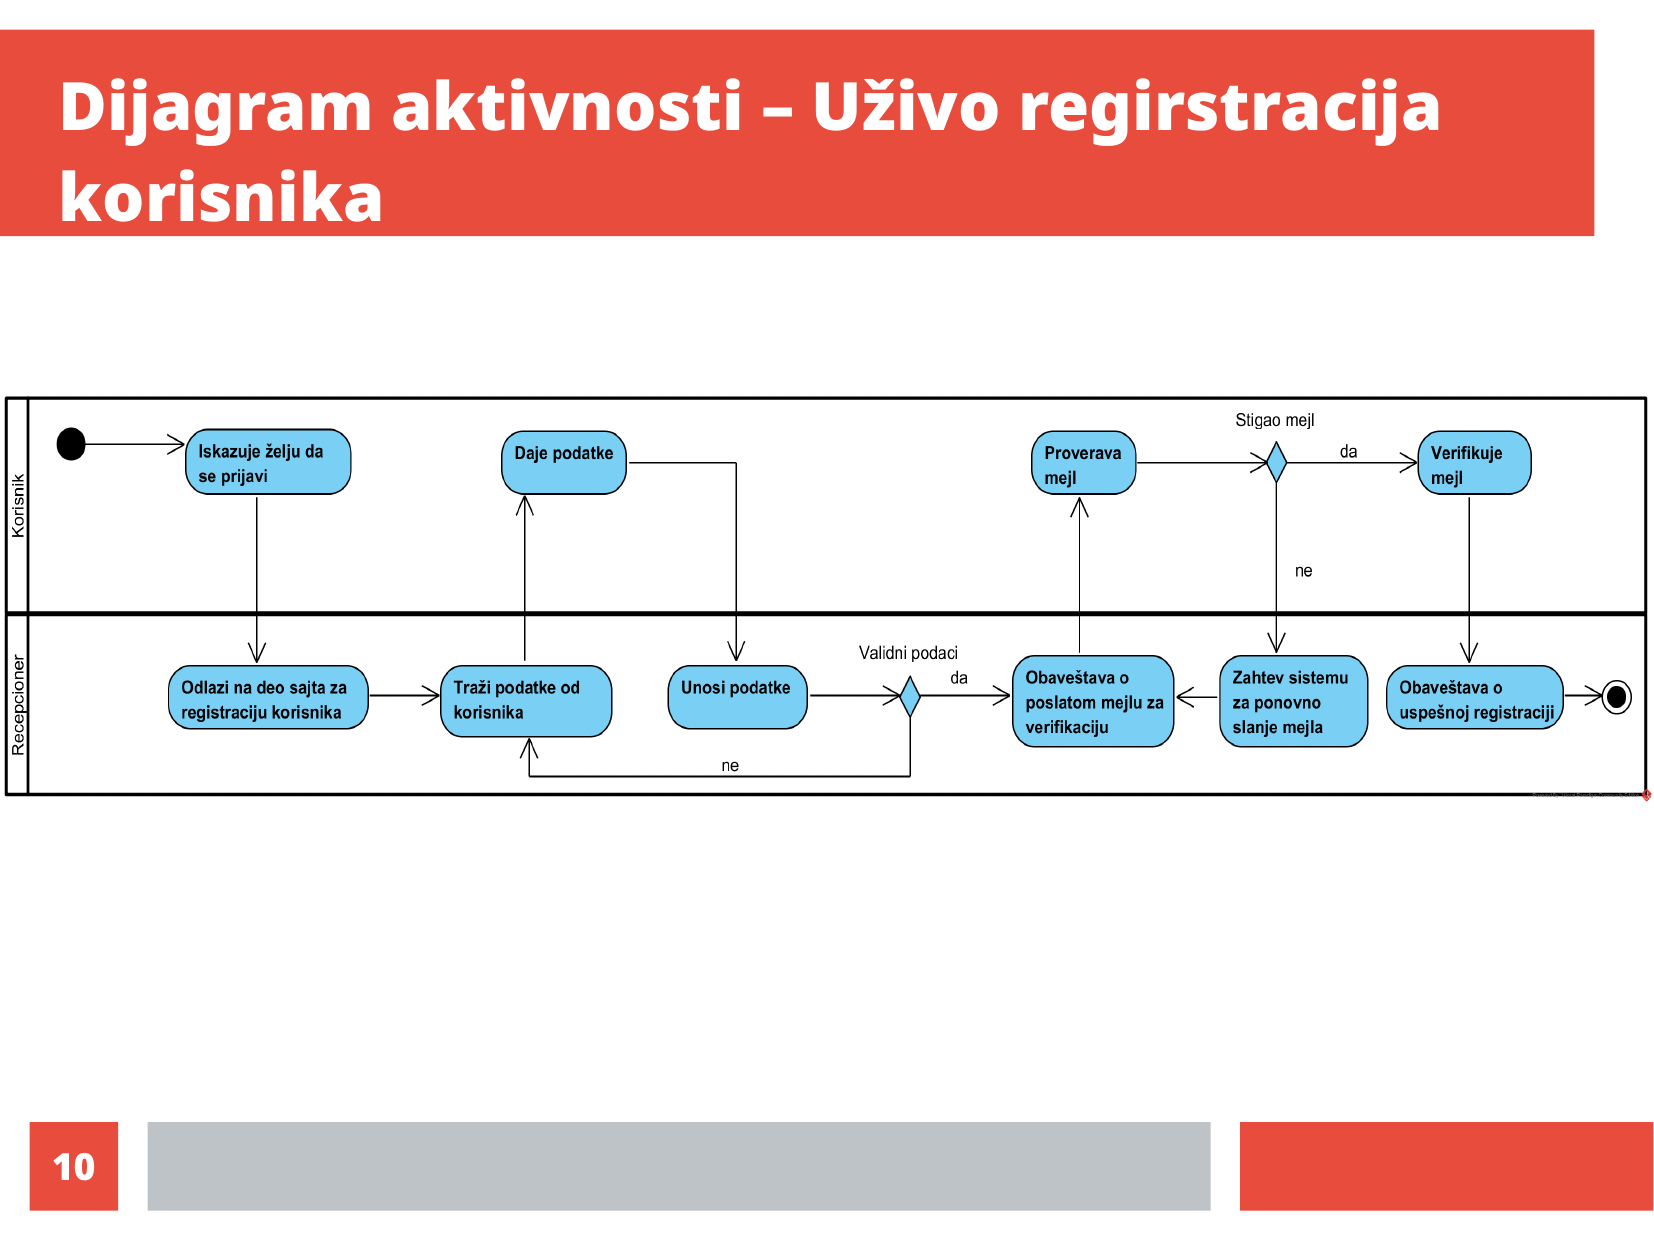

# Dijagram aktivnosti – Uživo regirstracija korisnika
10